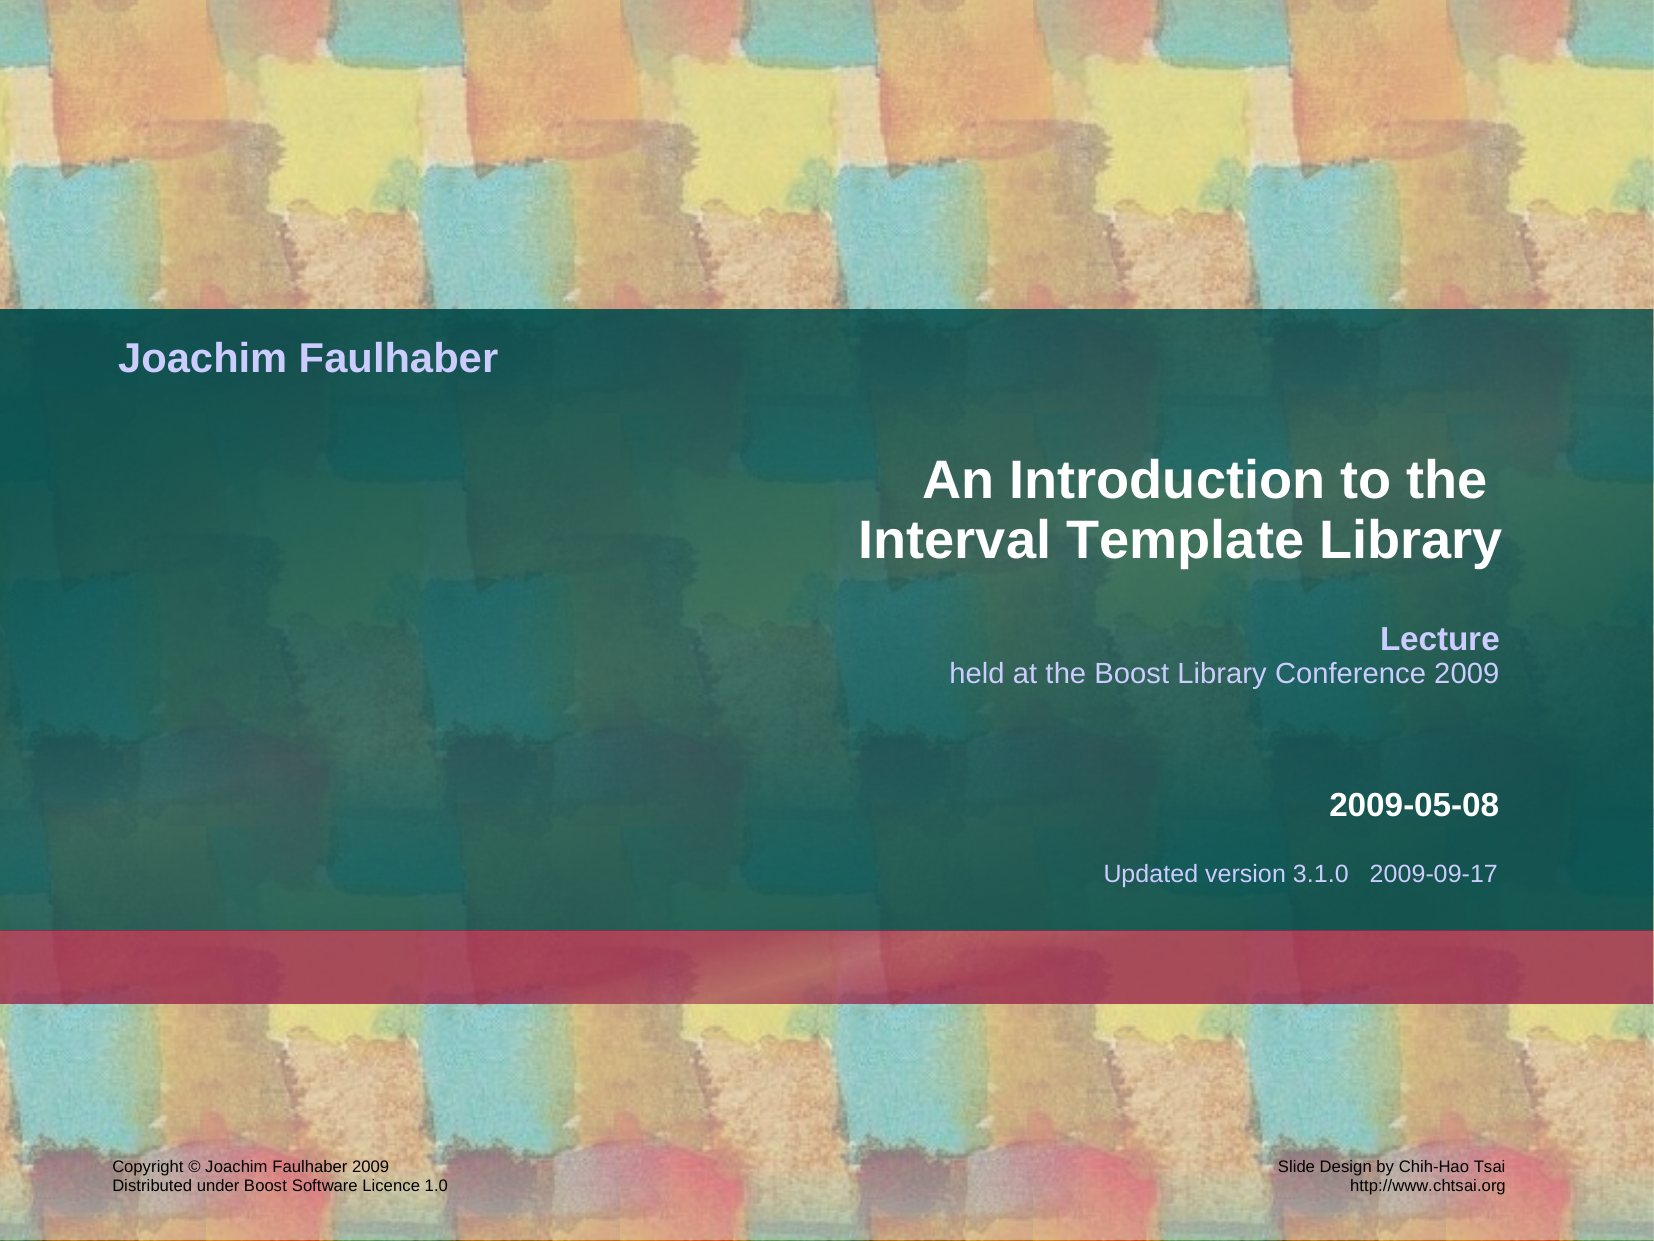

# An Introduction to the Interval Template Library